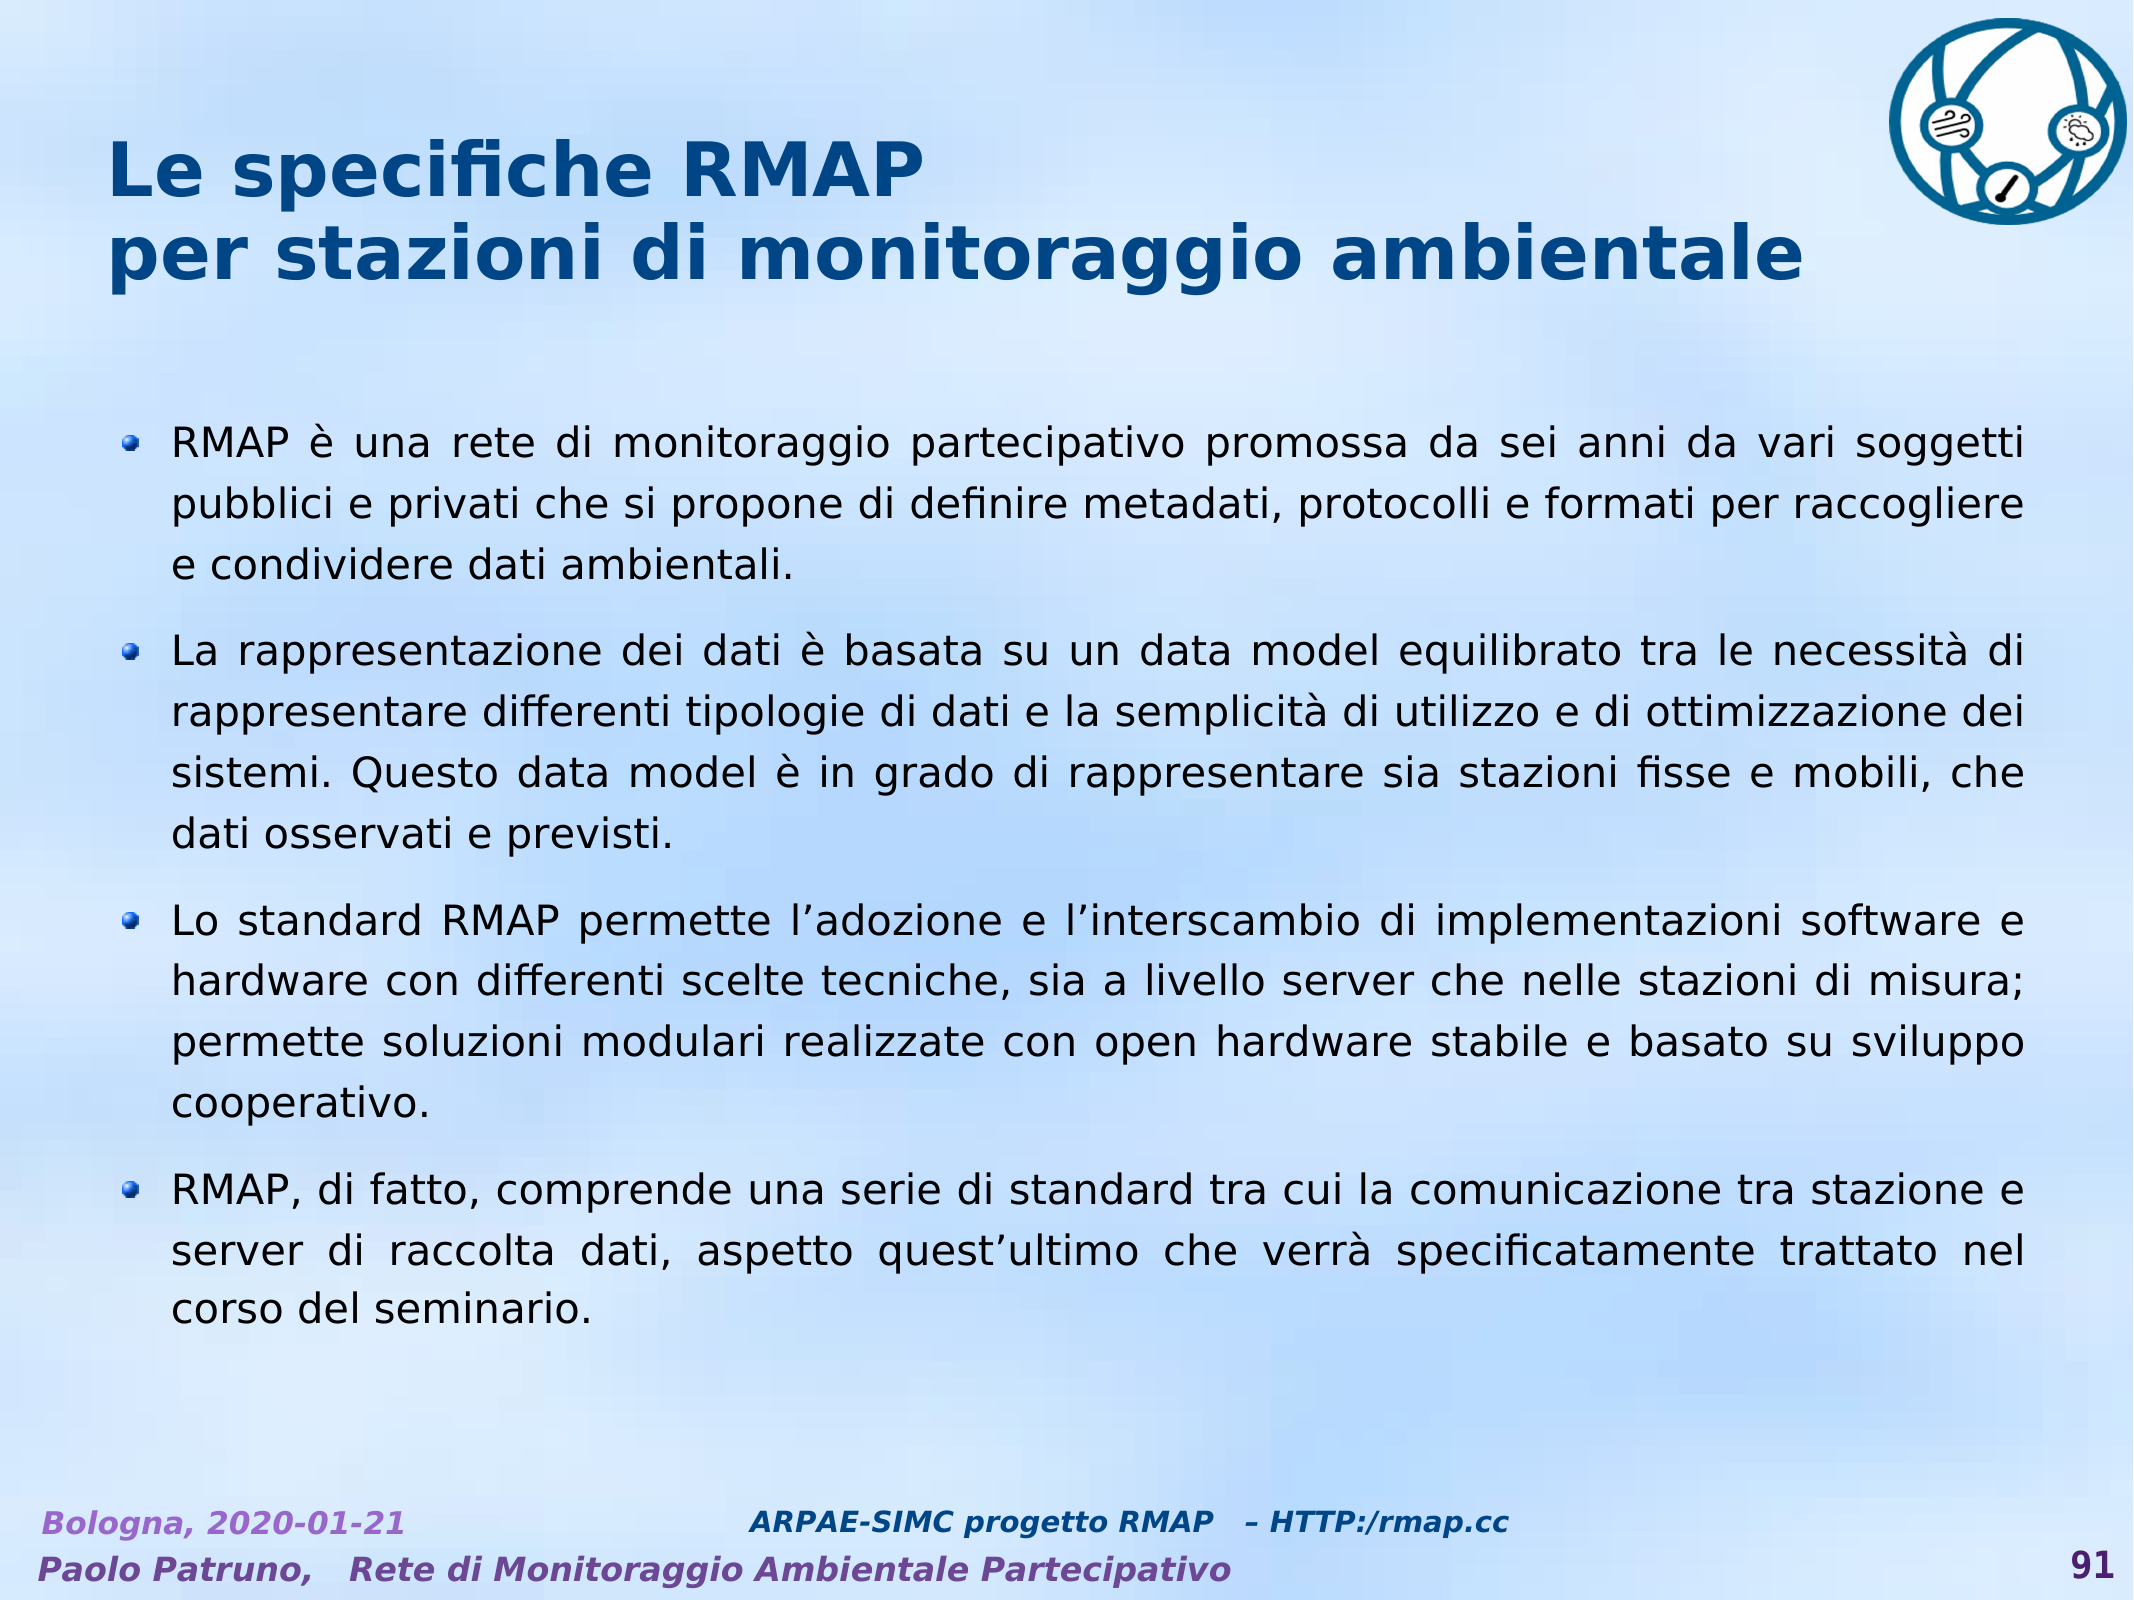

Le specifiche RMAP
per stazioni di monitoraggio ambientale
# RMAP è una rete di monitoraggio partecipativo promossa da sei anni da vari soggetti pubblici e privati che si propone di definire metadati, protocolli e formati per raccogliere e condividere dati ambientali.
La rappresentazione dei dati è basata su un data model equilibrato tra le necessità di rappresentare differenti tipologie di dati e la semplicità di utilizzo e di ottimizzazione dei sistemi. Questo data model è in grado di rappresentare sia stazioni fisse e mobili, che dati osservati e previsti.
Lo standard RMAP permette l’adozione e l’interscambio di implementazioni software e hardware con differenti scelte tecniche, sia a livello server che nelle stazioni di misura; permette soluzioni modulari realizzate con open hardware stabile e basato su sviluppo cooperativo.
RMAP, di fatto, comprende una serie di standard tra cui la comunicazione tra stazione e server di raccolta dati, aspetto quest’ultimo che verrà specificatamente trattato nel corso del seminario.﻿